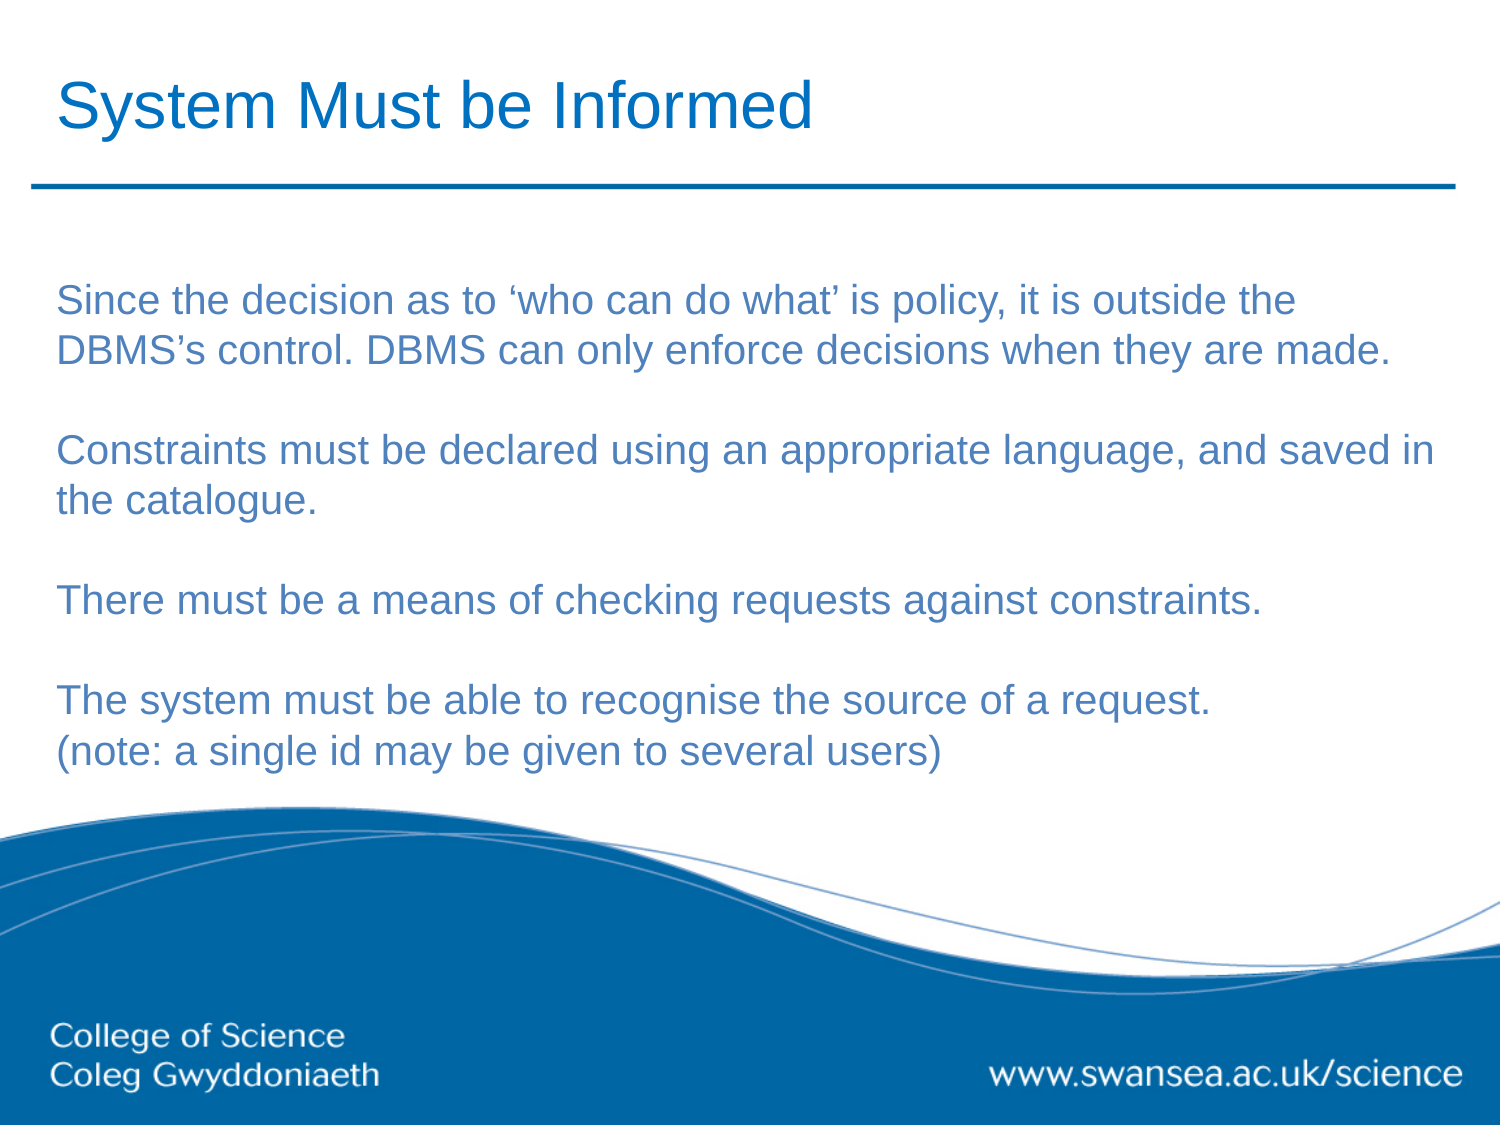

System Must be Informed
Since the decision as to ‘who can do what’ is policy, it is outside the DBMS’s control. DBMS can only enforce decisions when they are made.
Constraints must be declared using an appropriate language, and saved in the catalogue.
There must be a means of checking requests against constraints.
The system must be able to recognise the source of a request.
(note: a single id may be given to several users)